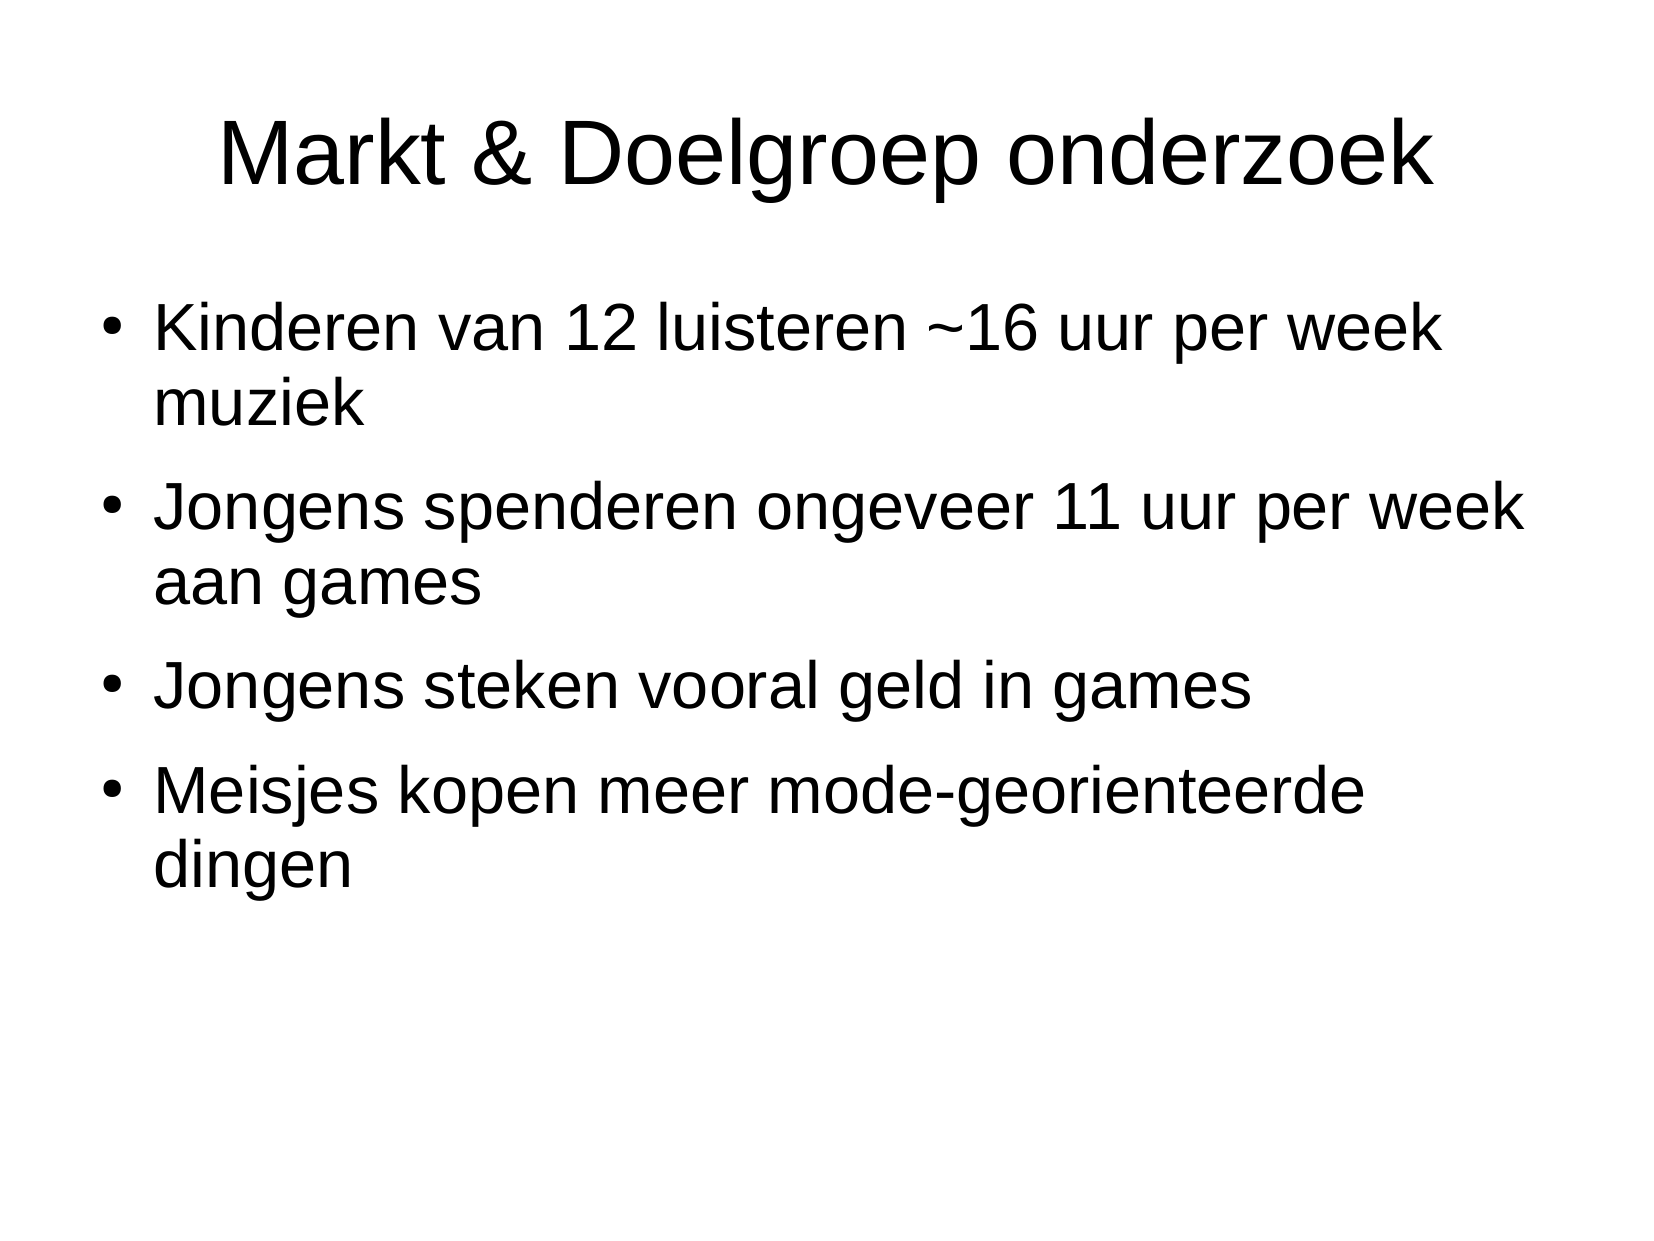

# Markt & Doelgroep onderzoek
Kinderen van 12 luisteren ~16 uur per week muziek
Jongens spenderen ongeveer 11 uur per week aan games
Jongens steken vooral geld in games
Meisjes kopen meer mode-georienteerde dingen